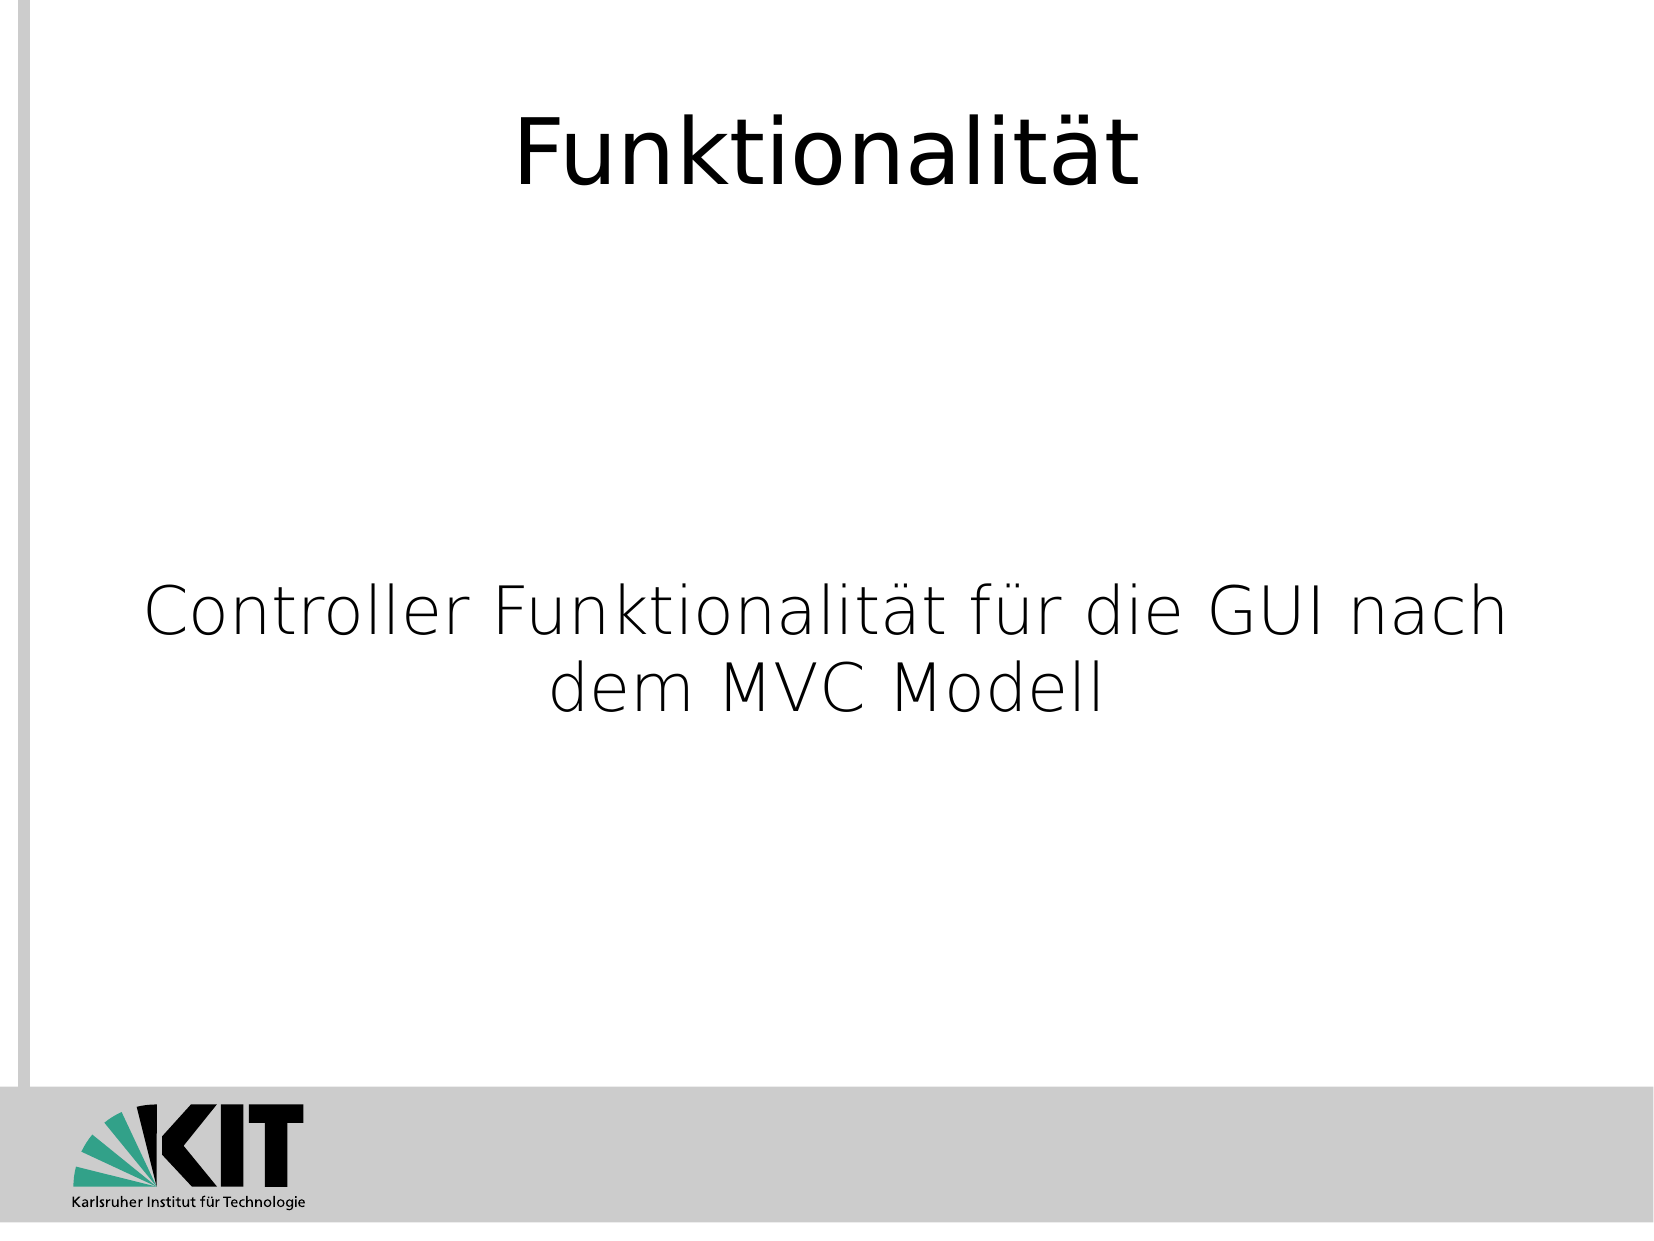

# Funktionalität
Controller Funktionalität für die GUI nach dem MVC Modell